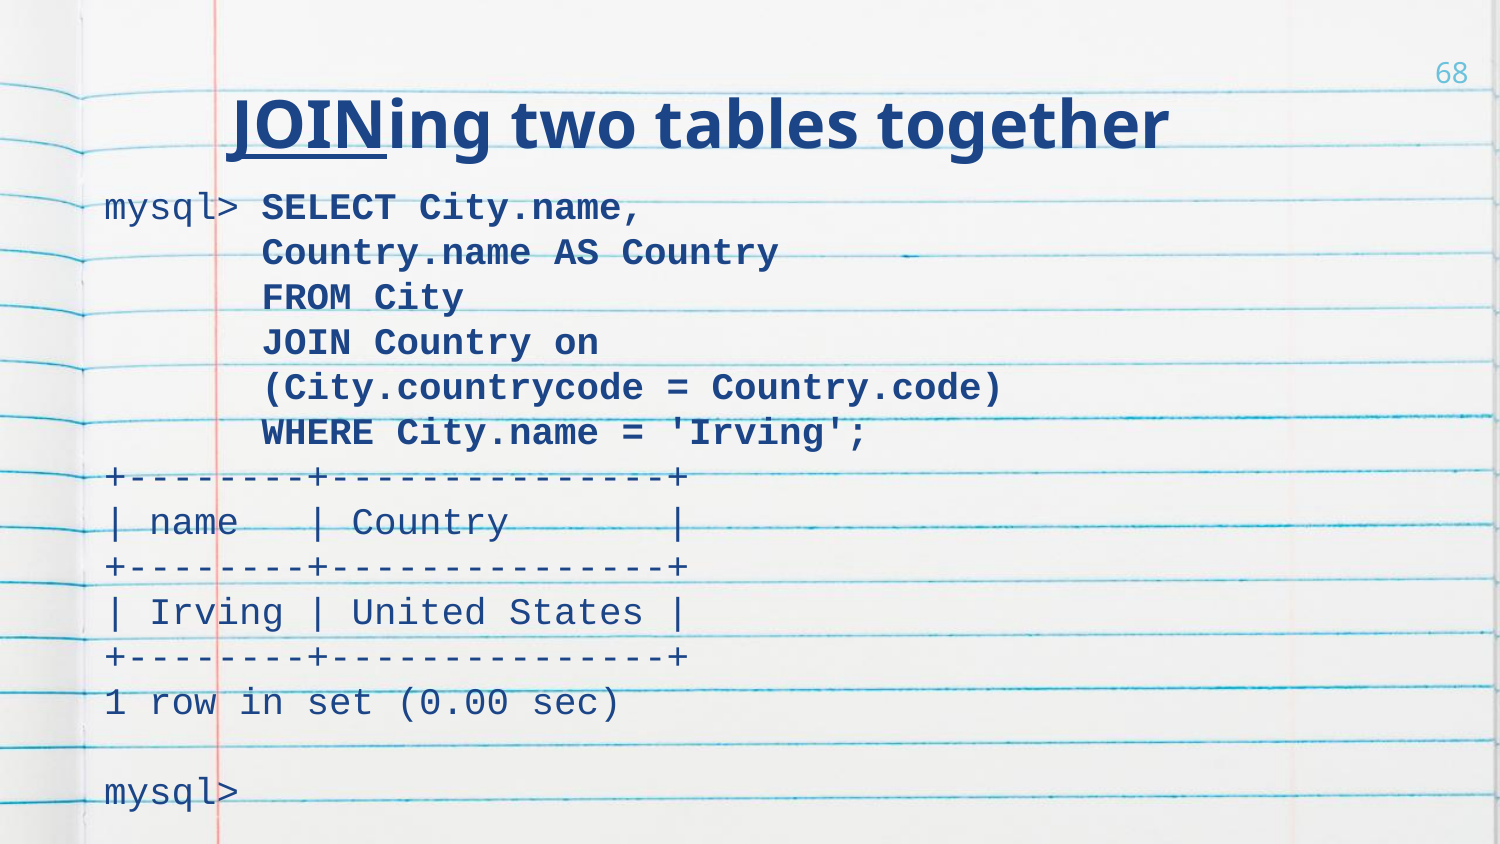

# JOINing two tables together
mysql> SELECT City.name,
 Country.name AS Country
 FROM City
 JOIN Country on
 (City.countrycode = Country.code)
 WHERE City.name = 'Irving';
+--------+---------------+
| name | Country |
+--------+---------------+
| Irving | United States |
+--------+---------------+
1 row in set (0.00 sec)
mysql>